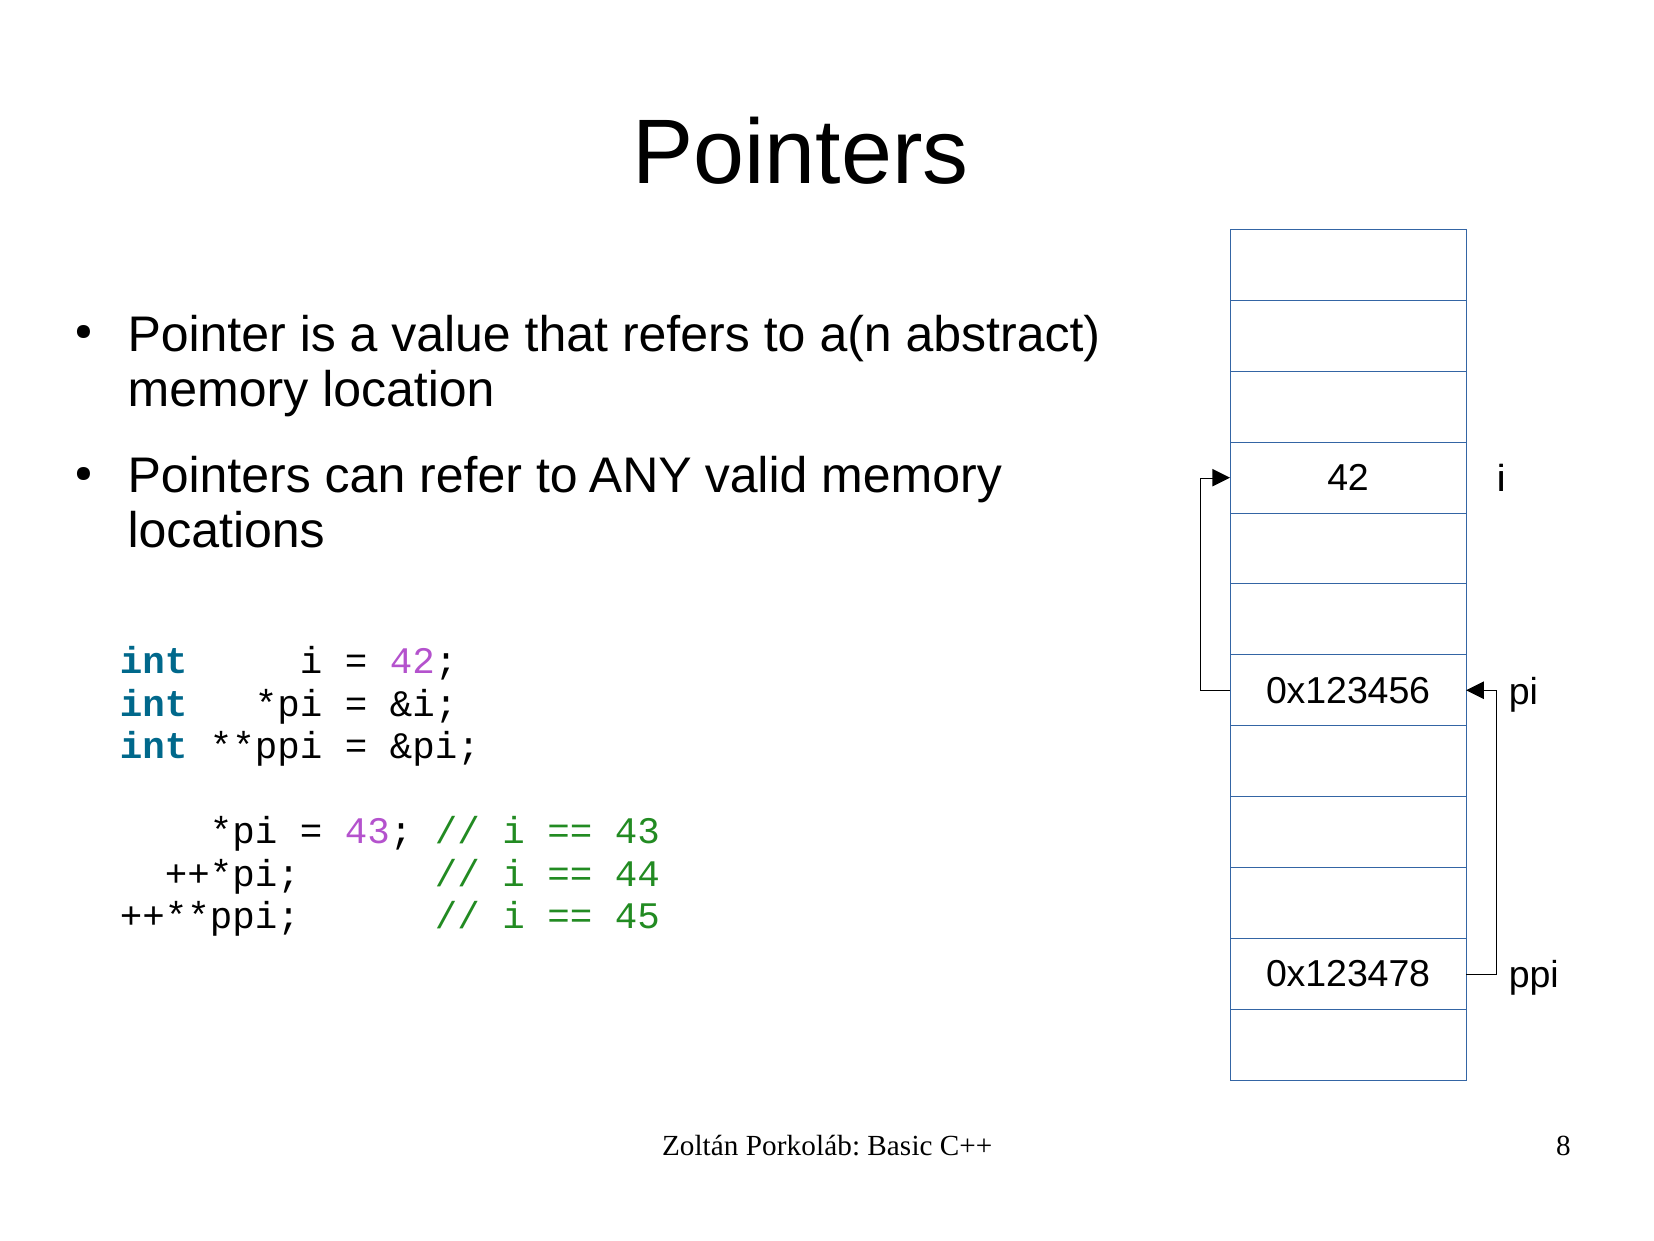

# Pointers
Pointer is a value that refers to a(n abstract) memory location
Pointers can refer to ANY valid memory locations
42
i
i
int i = 42;
int *pi = &i;
int **ppi = &pi;
 *pi = 43; // i == 43
 ++*pi; // i == 44
++**ppi; // i == 45
0x123456
pi
0x123478
ppi
Zoltán Porkoláb: Basic C++
8